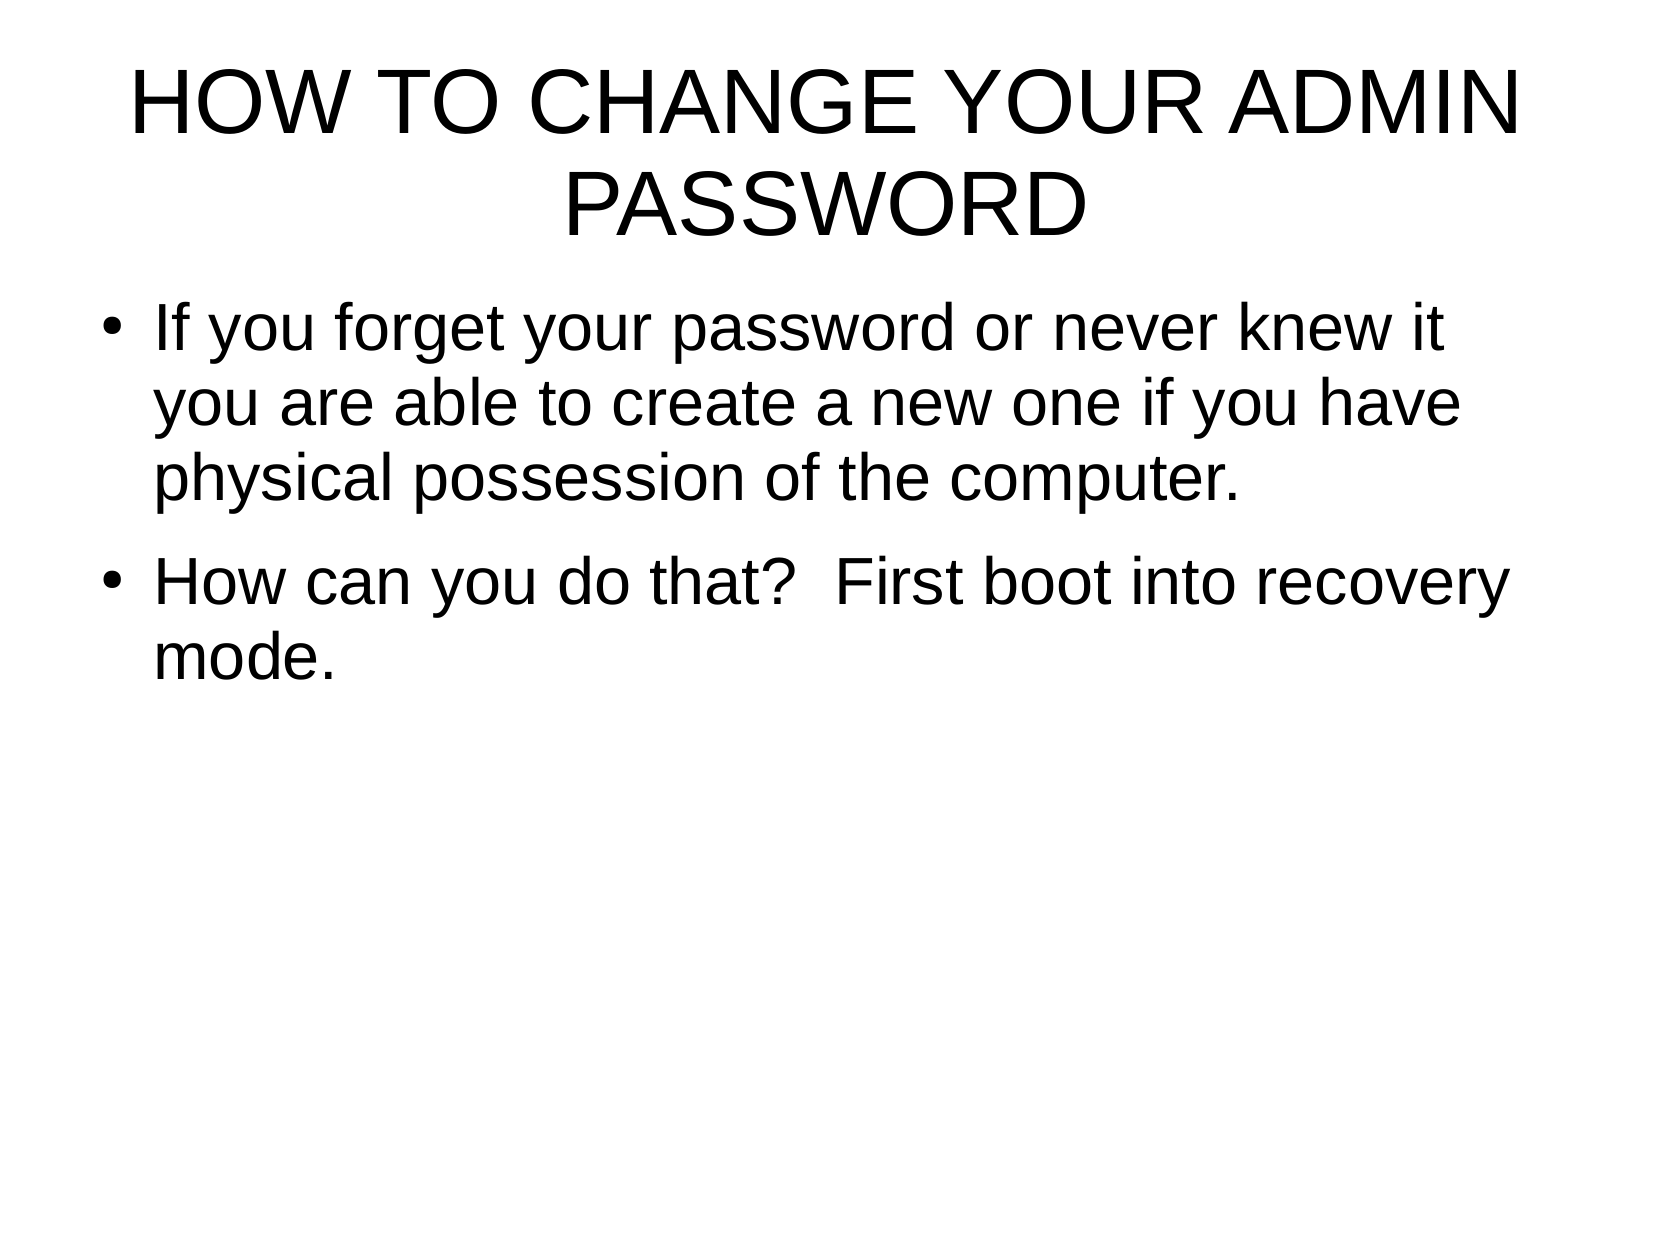

# HOW TO CHANGE YOUR ADMIN PASSWORD
If you forget your password or never knew it you are able to create a new one if you have physical possession of the computer.
How can you do that? First boot into recovery mode.